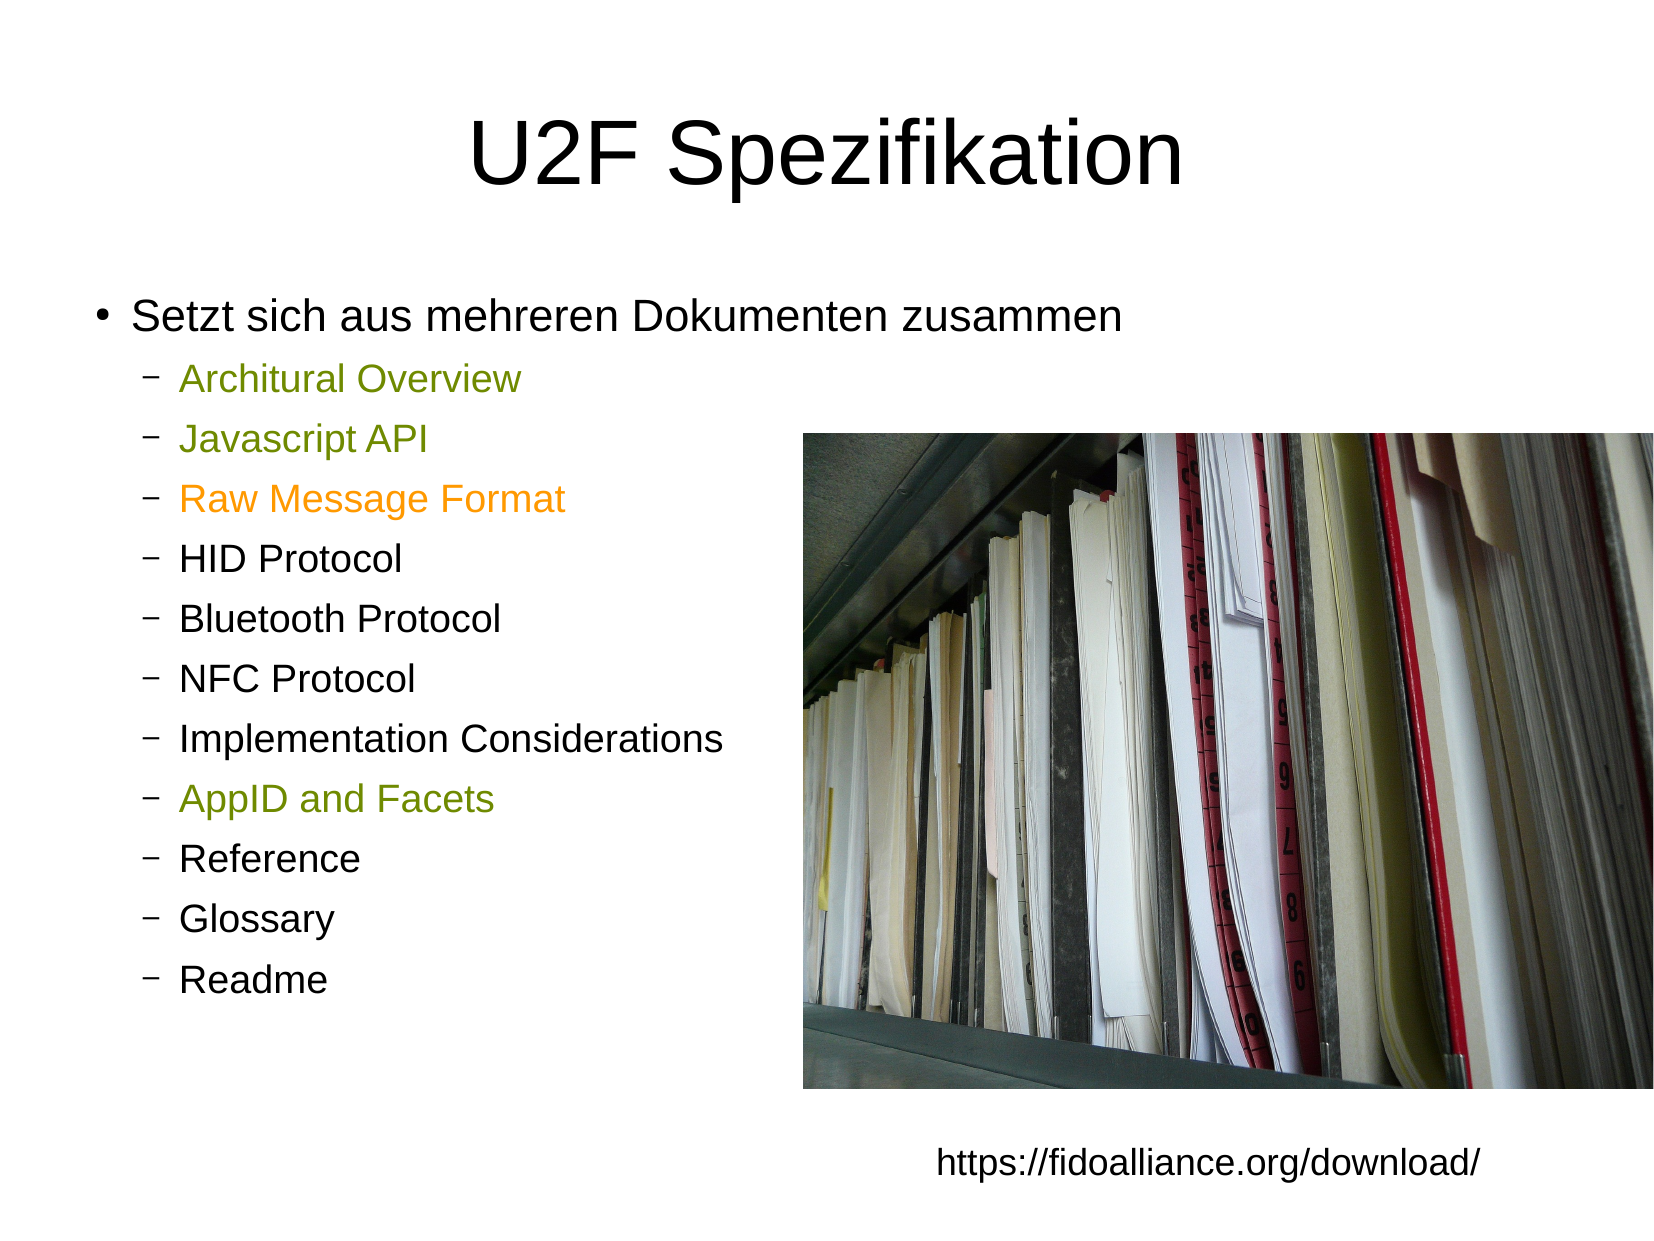

# U2F Spezifikation
Setzt sich aus mehreren Dokumenten zusammen
Architural Overview
Javascript API
Raw Message Format
HID Protocol
Bluetooth Protocol
NFC Protocol
Implementation Considerations
AppID and Facets
Reference
Glossary
Readme
https://fidoalliance.org/download/